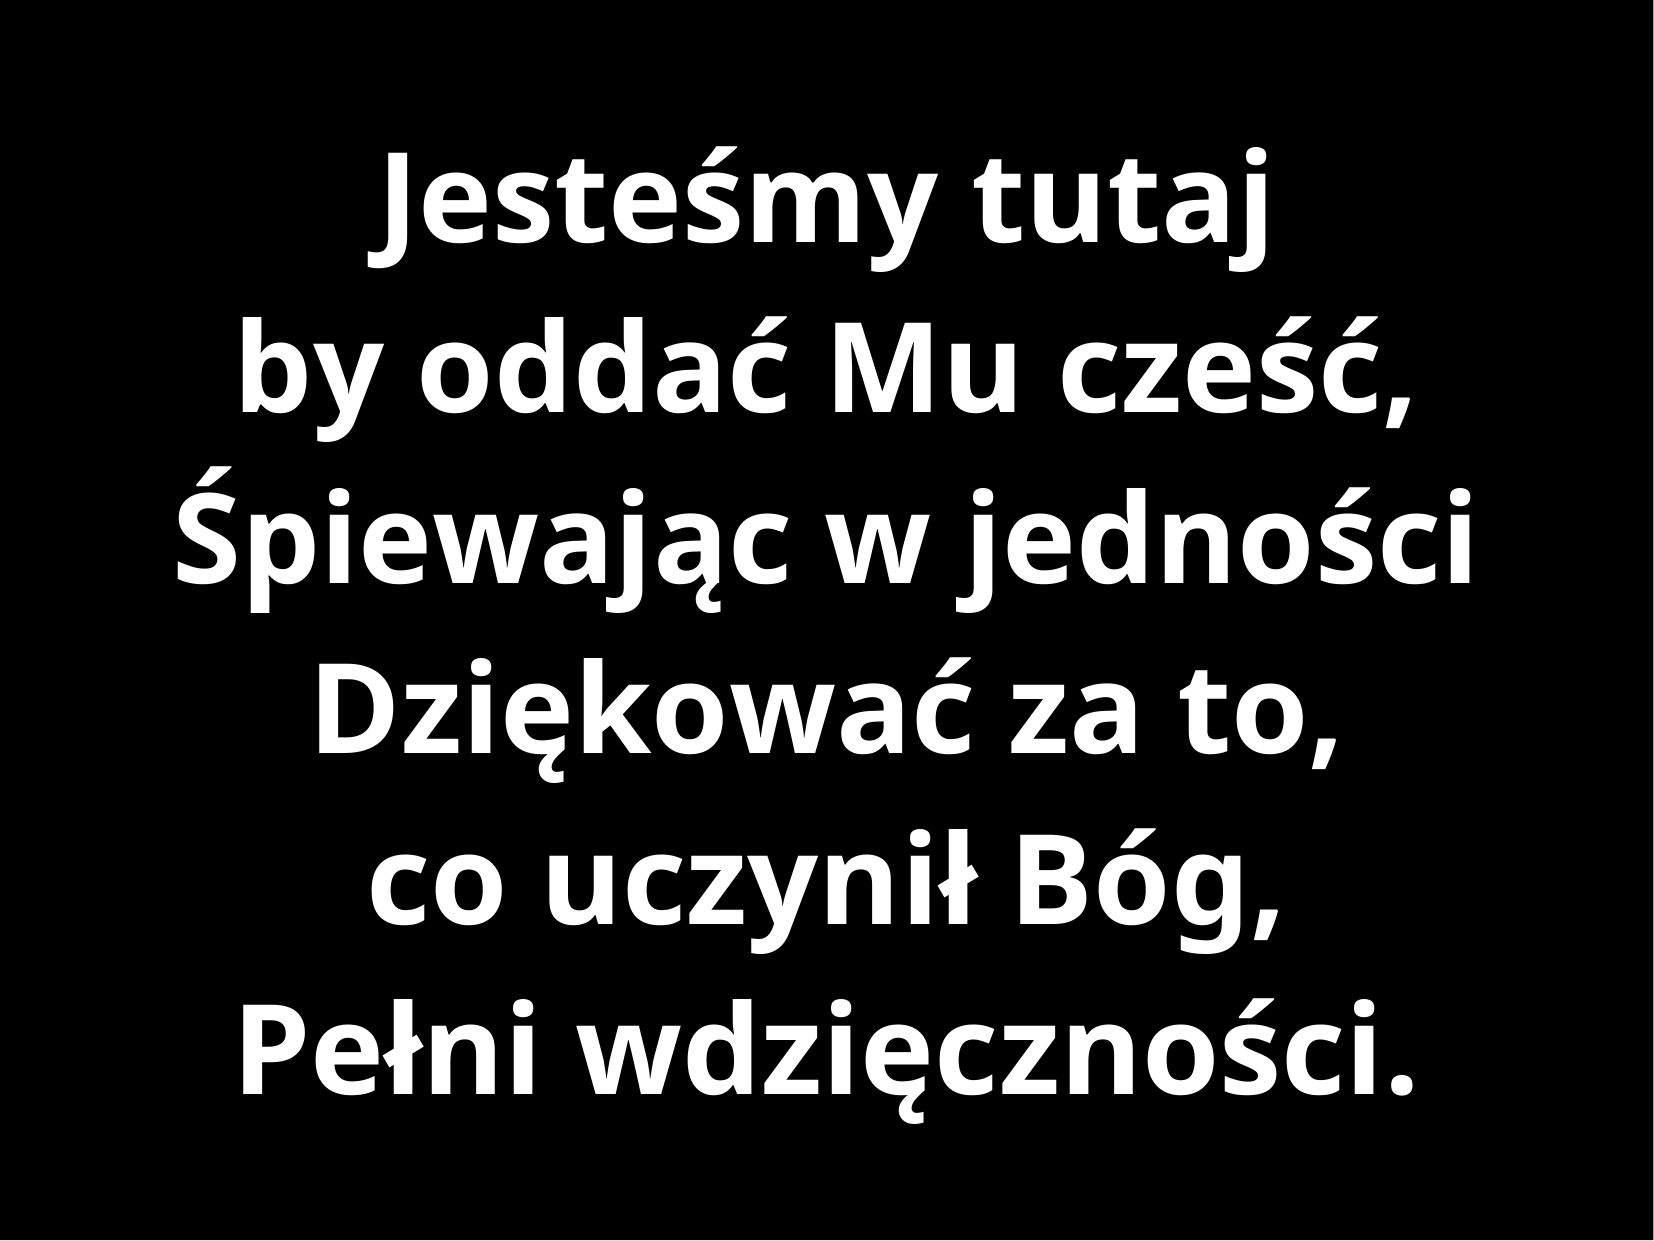

# Jesteśmy tutaj by oddać Mu cześć, Śpiewając w jedności Dziękować za to, co uczynił Bóg, Pełni wdzięczności.